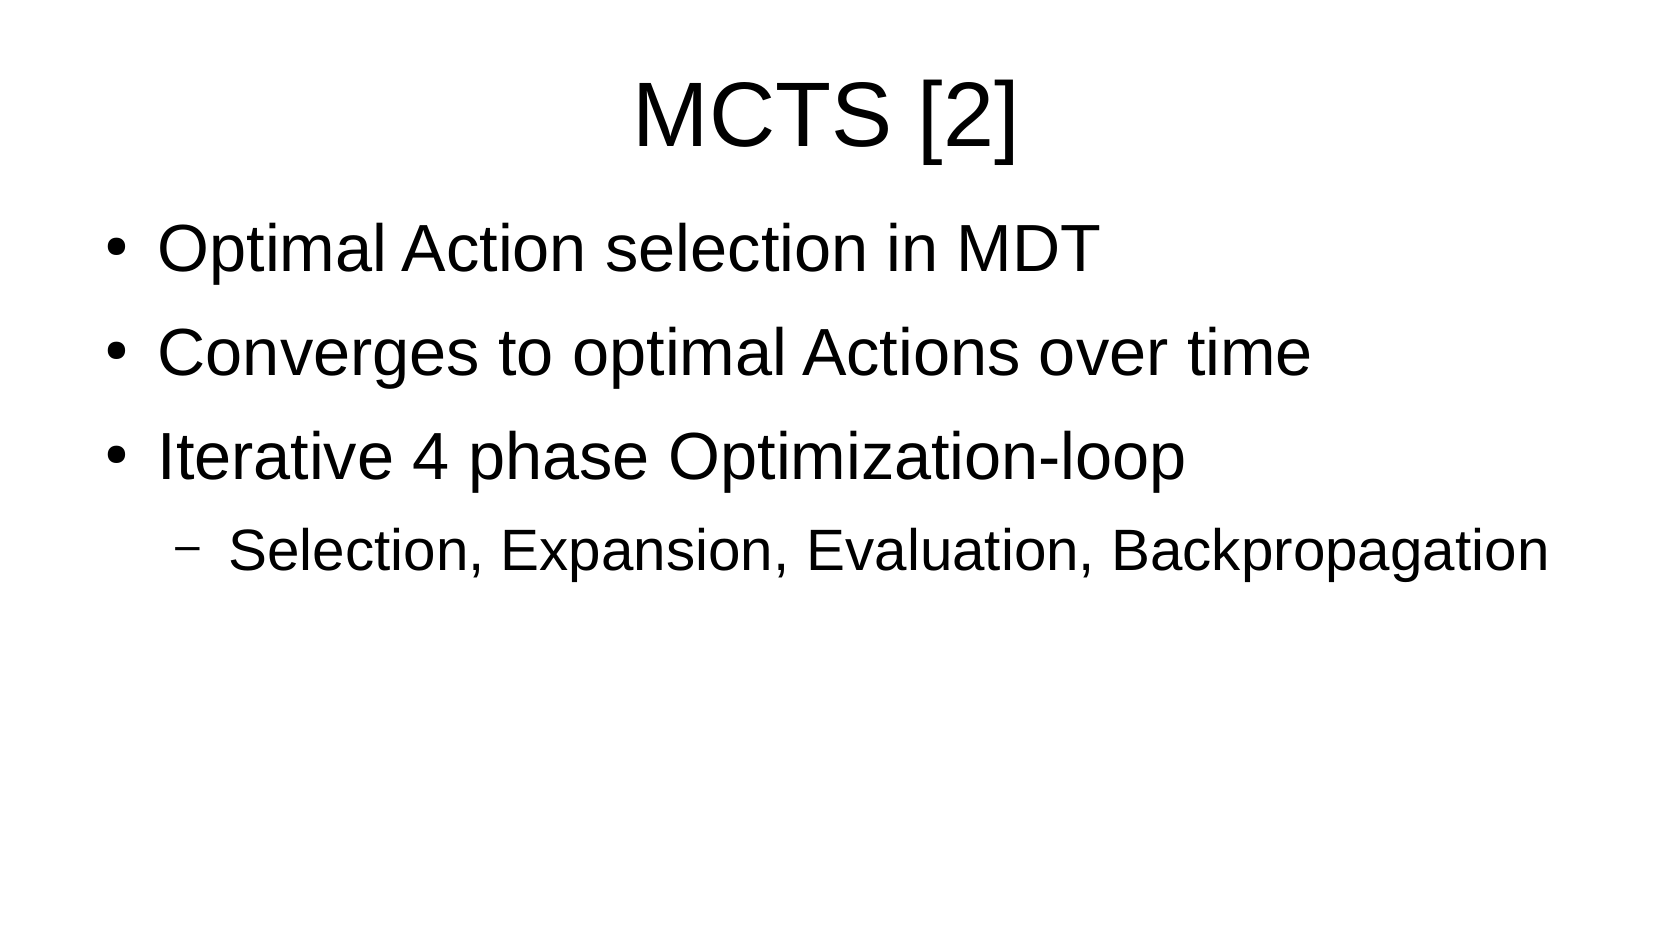

# MCTS [2]
Optimal Action selection in MDT
Converges to optimal Actions over time
Iterative 4 phase Optimization-loop
Selection, Expansion, Evaluation, Backpropagation